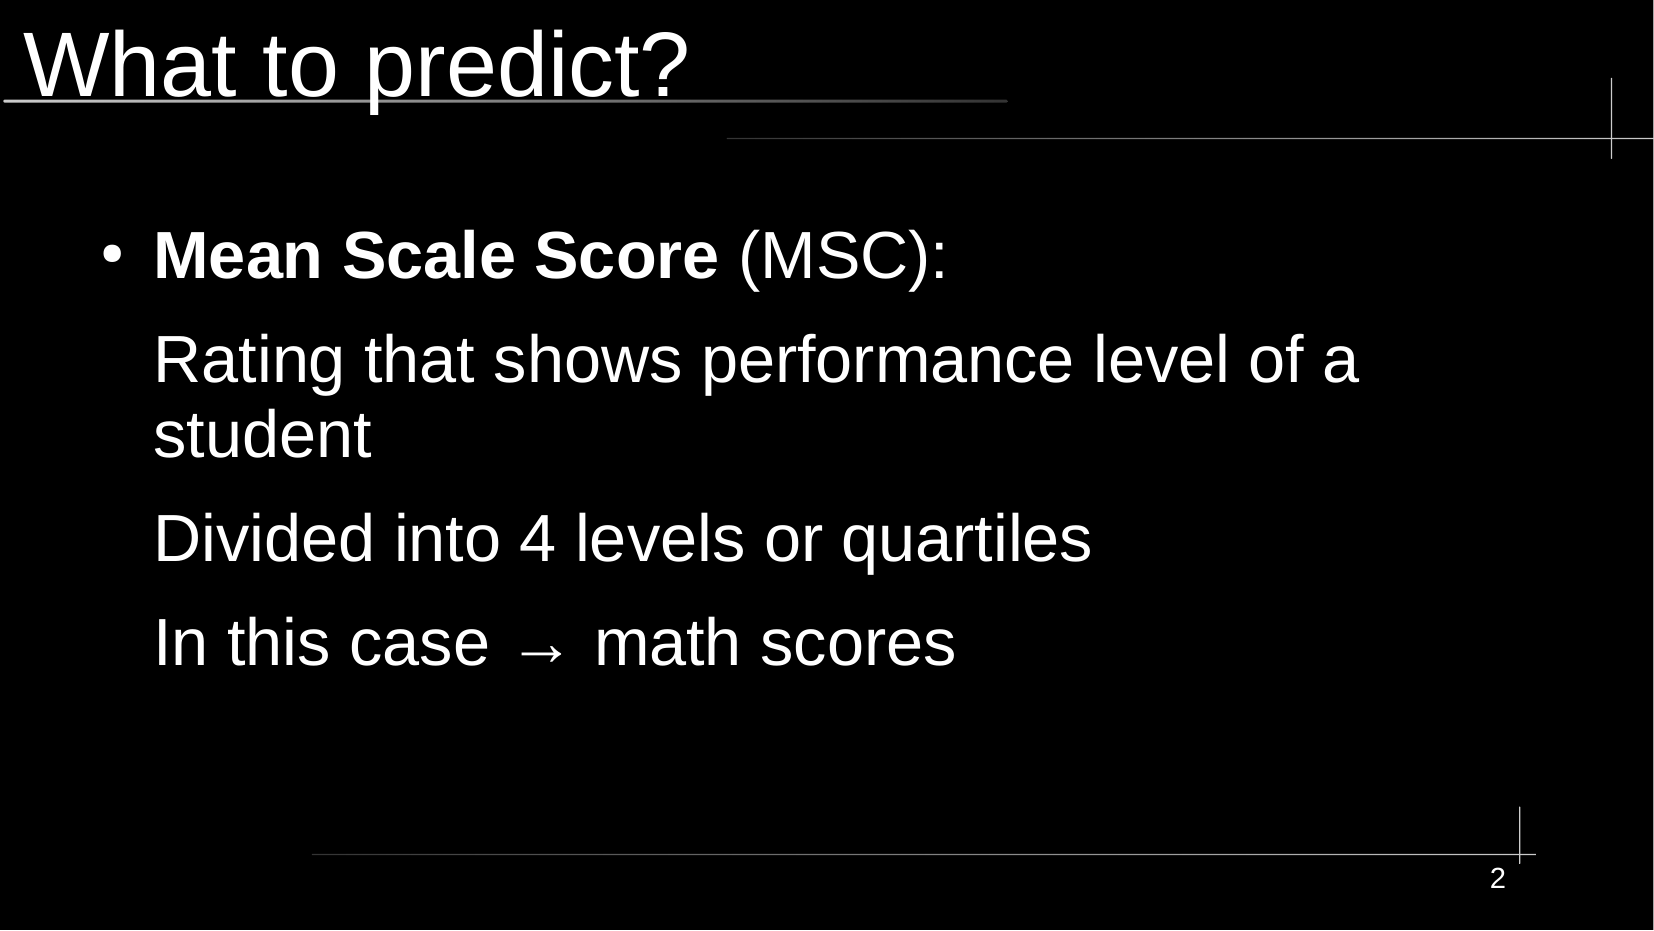

# What to predict?
Mean Scale Score (MSC):
Rating that shows performance level of a student
Divided into 4 levels or quartiles
In this case → math scores
2